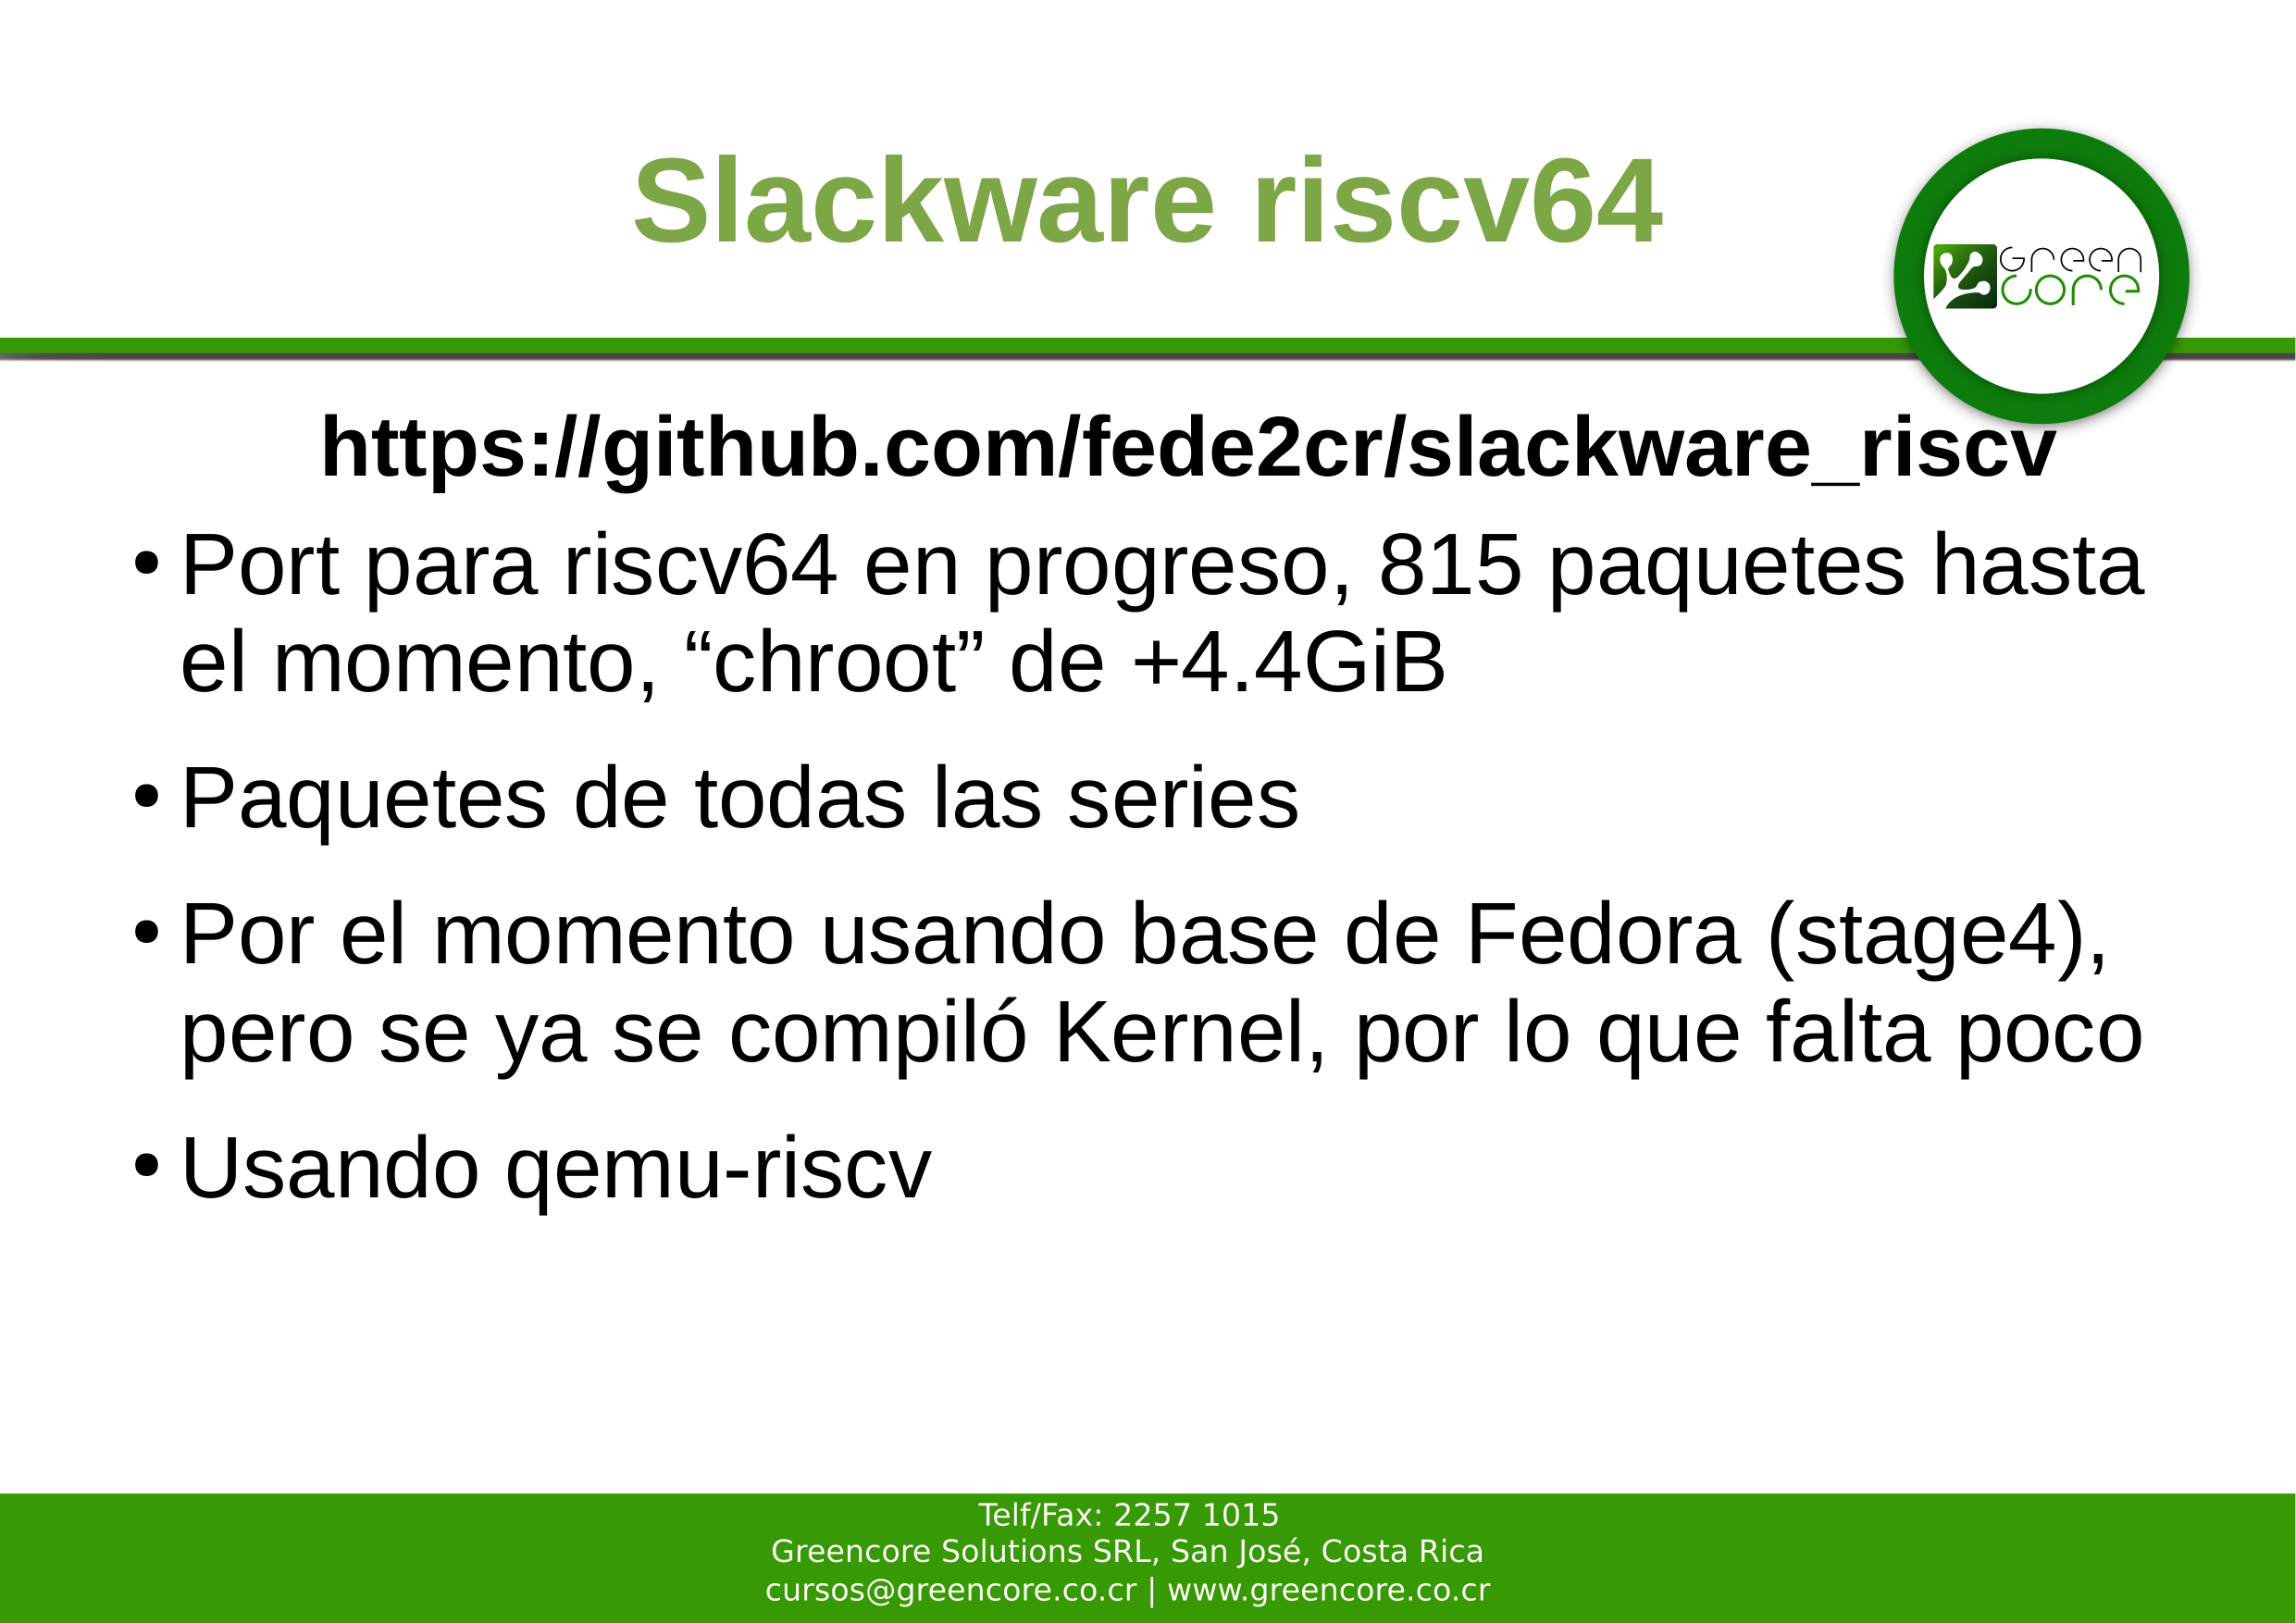

# Slackware riscv64
Port para riscv64 en progreso, 815 paquetes hasta el momento, “chroot” de +4.4GiB
Paquetes de todas las series
Por el momento usando base de Fedora (stage4), pero se ya se compiló Kernel, por lo que falta poco
Usando qemu-riscv
https://github.com/fede2cr/slackware_riscv